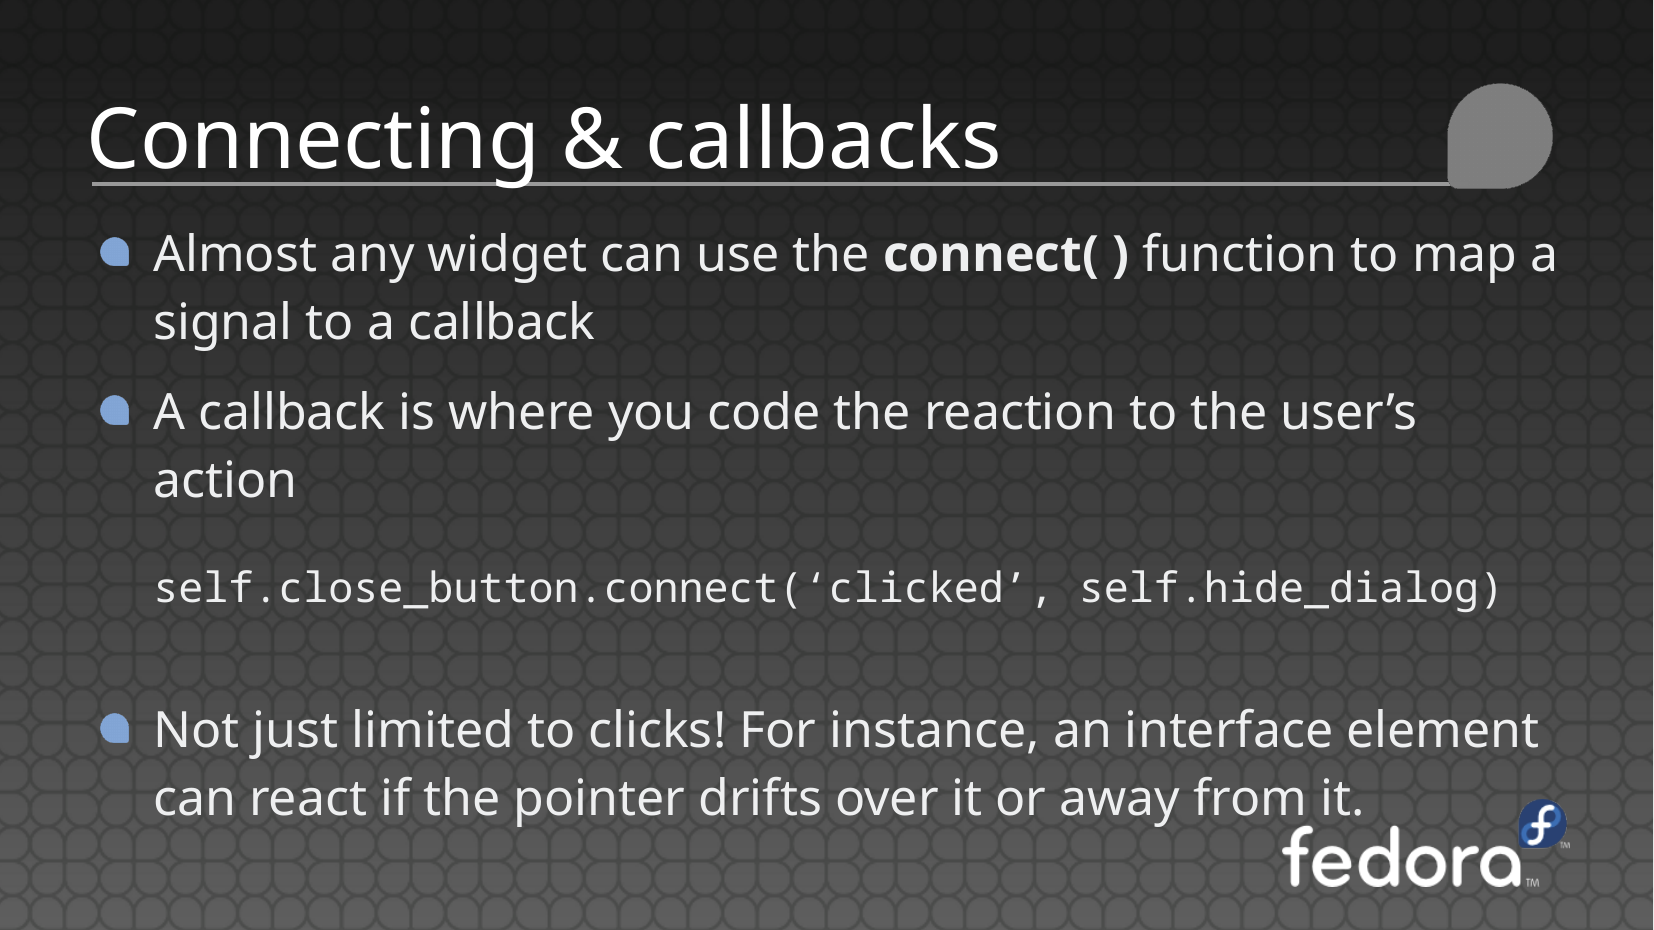

# Connecting & callbacks
Almost any widget can use the connect( ) function to map a signal to a callback
A callback is where you code the reaction to the user’s action
self.close_button.connect(‘clicked’, self.hide_dialog)
Not just limited to clicks! For instance, an interface element can react if the pointer drifts over it or away from it.